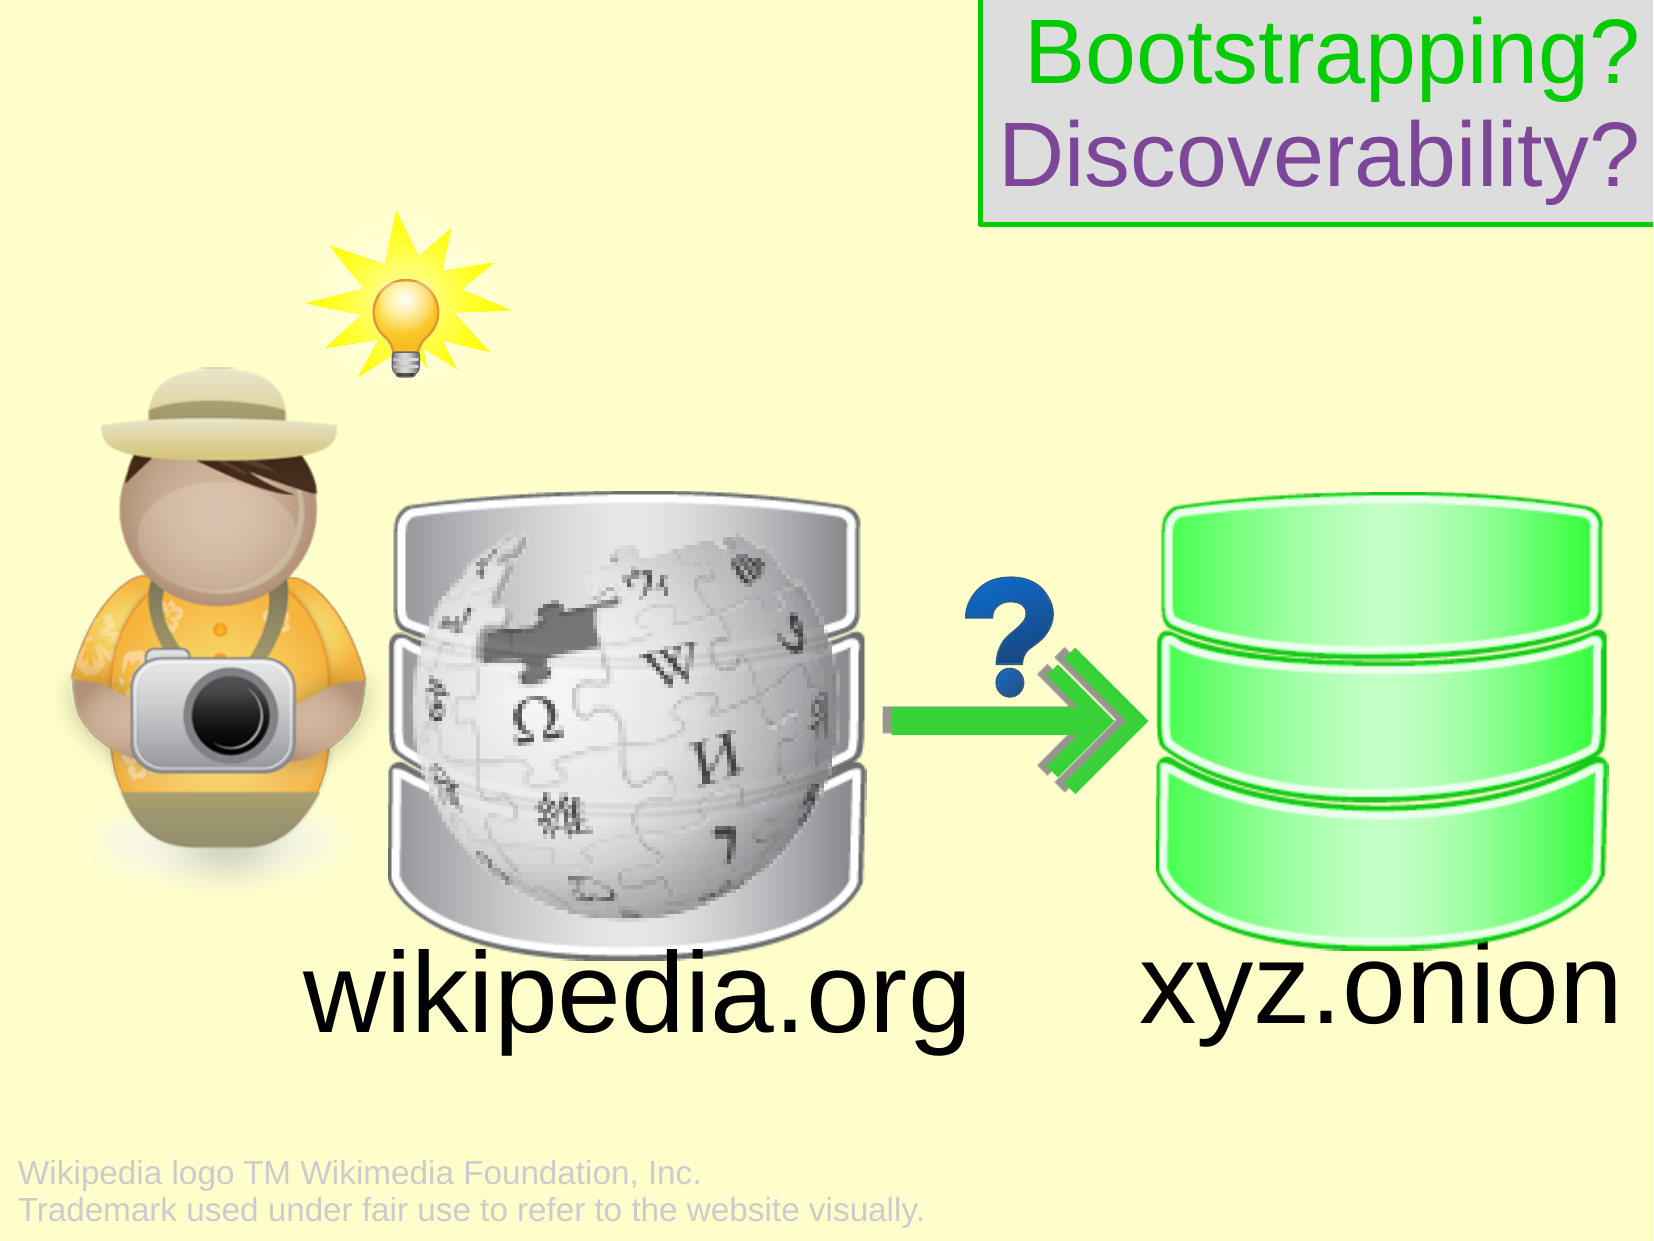

# Bootstrapping? Discoverability?
xyz.onion
wikipedia.org
Wikipedia logo TM Wikimedia Foundation, Inc.
Trademark used under fair use to refer to the website visually.